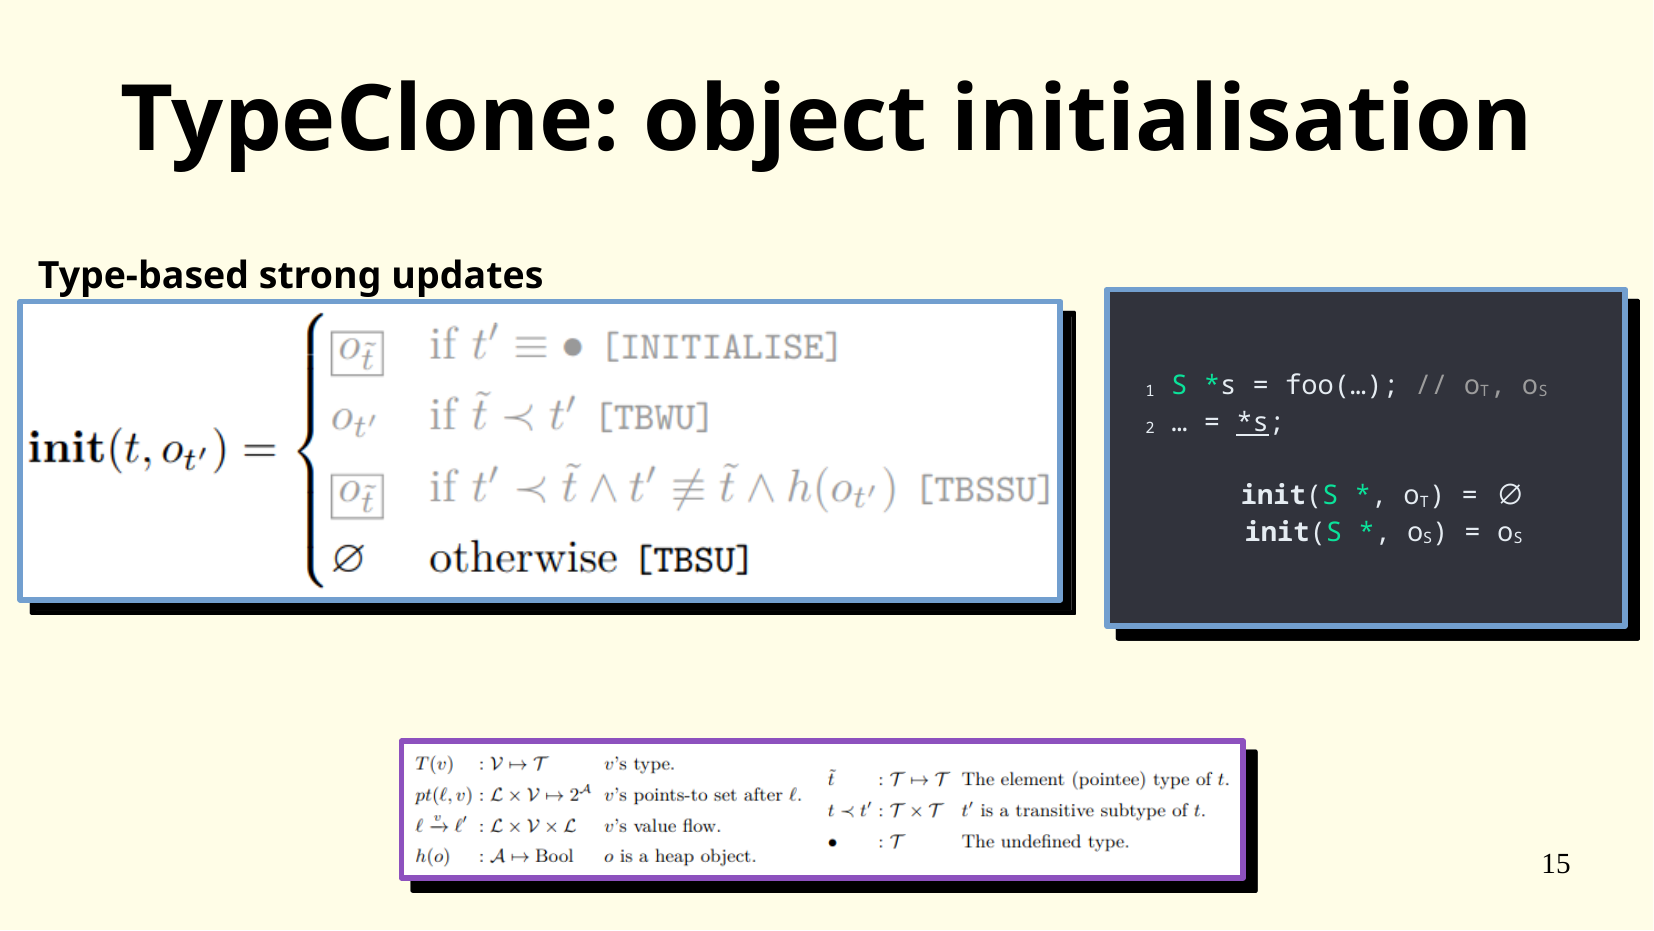

# TypeClone: object initialisation
Type-based strong updates
1 S *s = foo(…); // oT, oS
2 … = *s;
init(S *, oT) = ∅
init(S *, oS) = oS
15